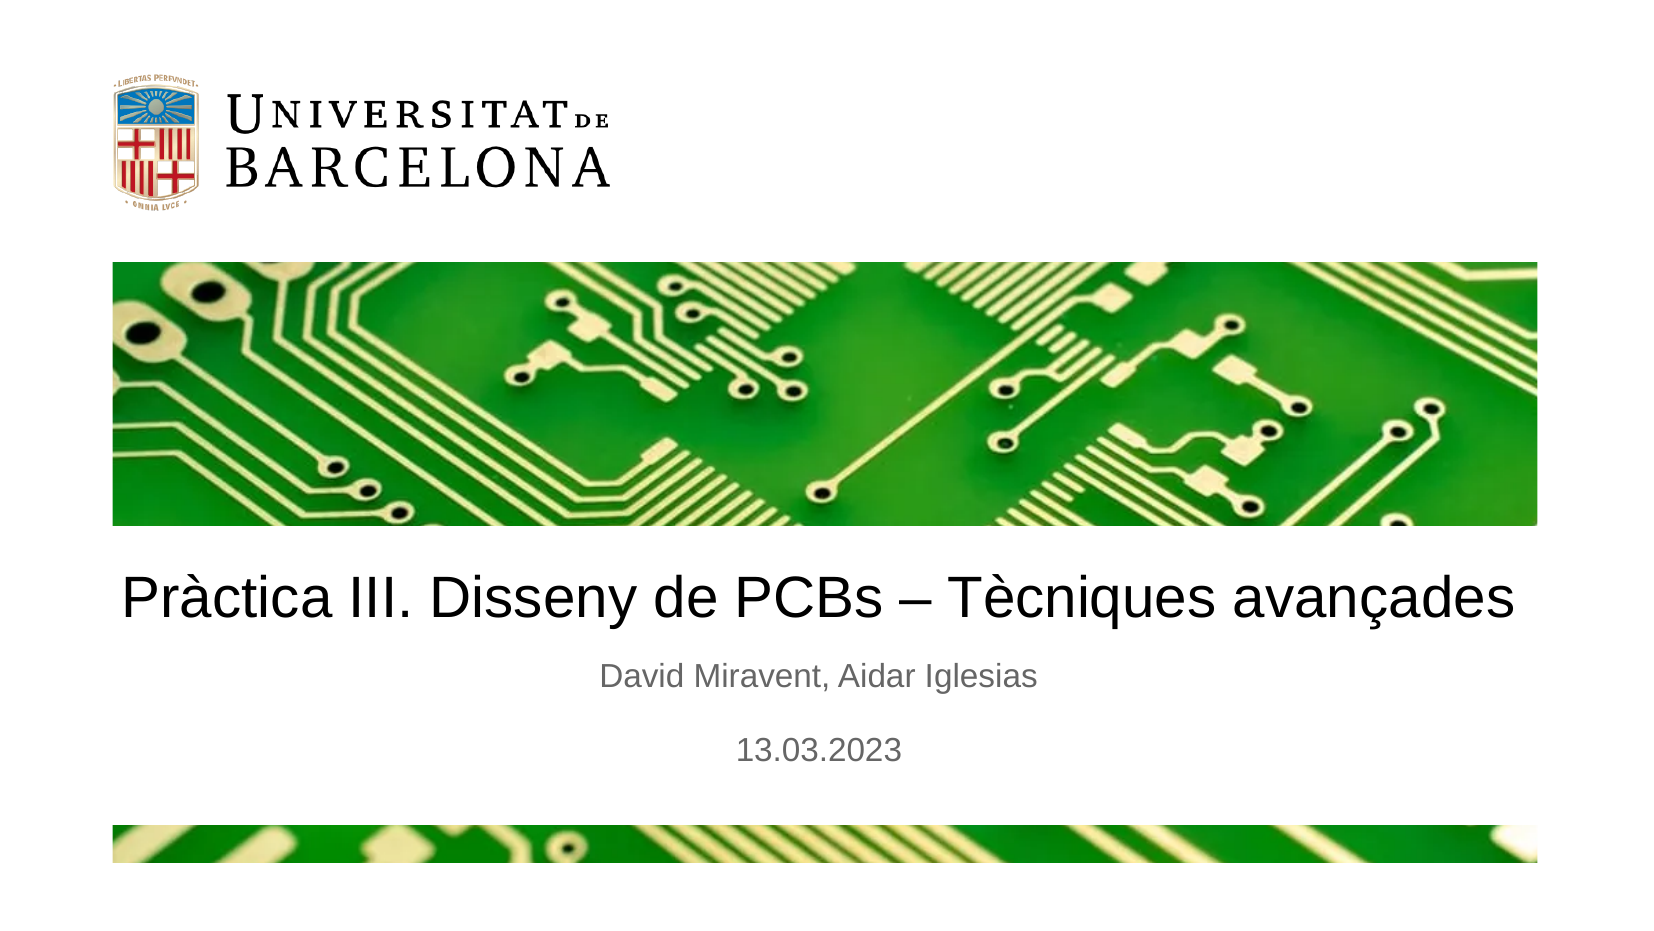

# Pràctica III. Disseny de PCBs – Tècniques avançades
David Miravent, Aidar Iglesias
13.03.2023